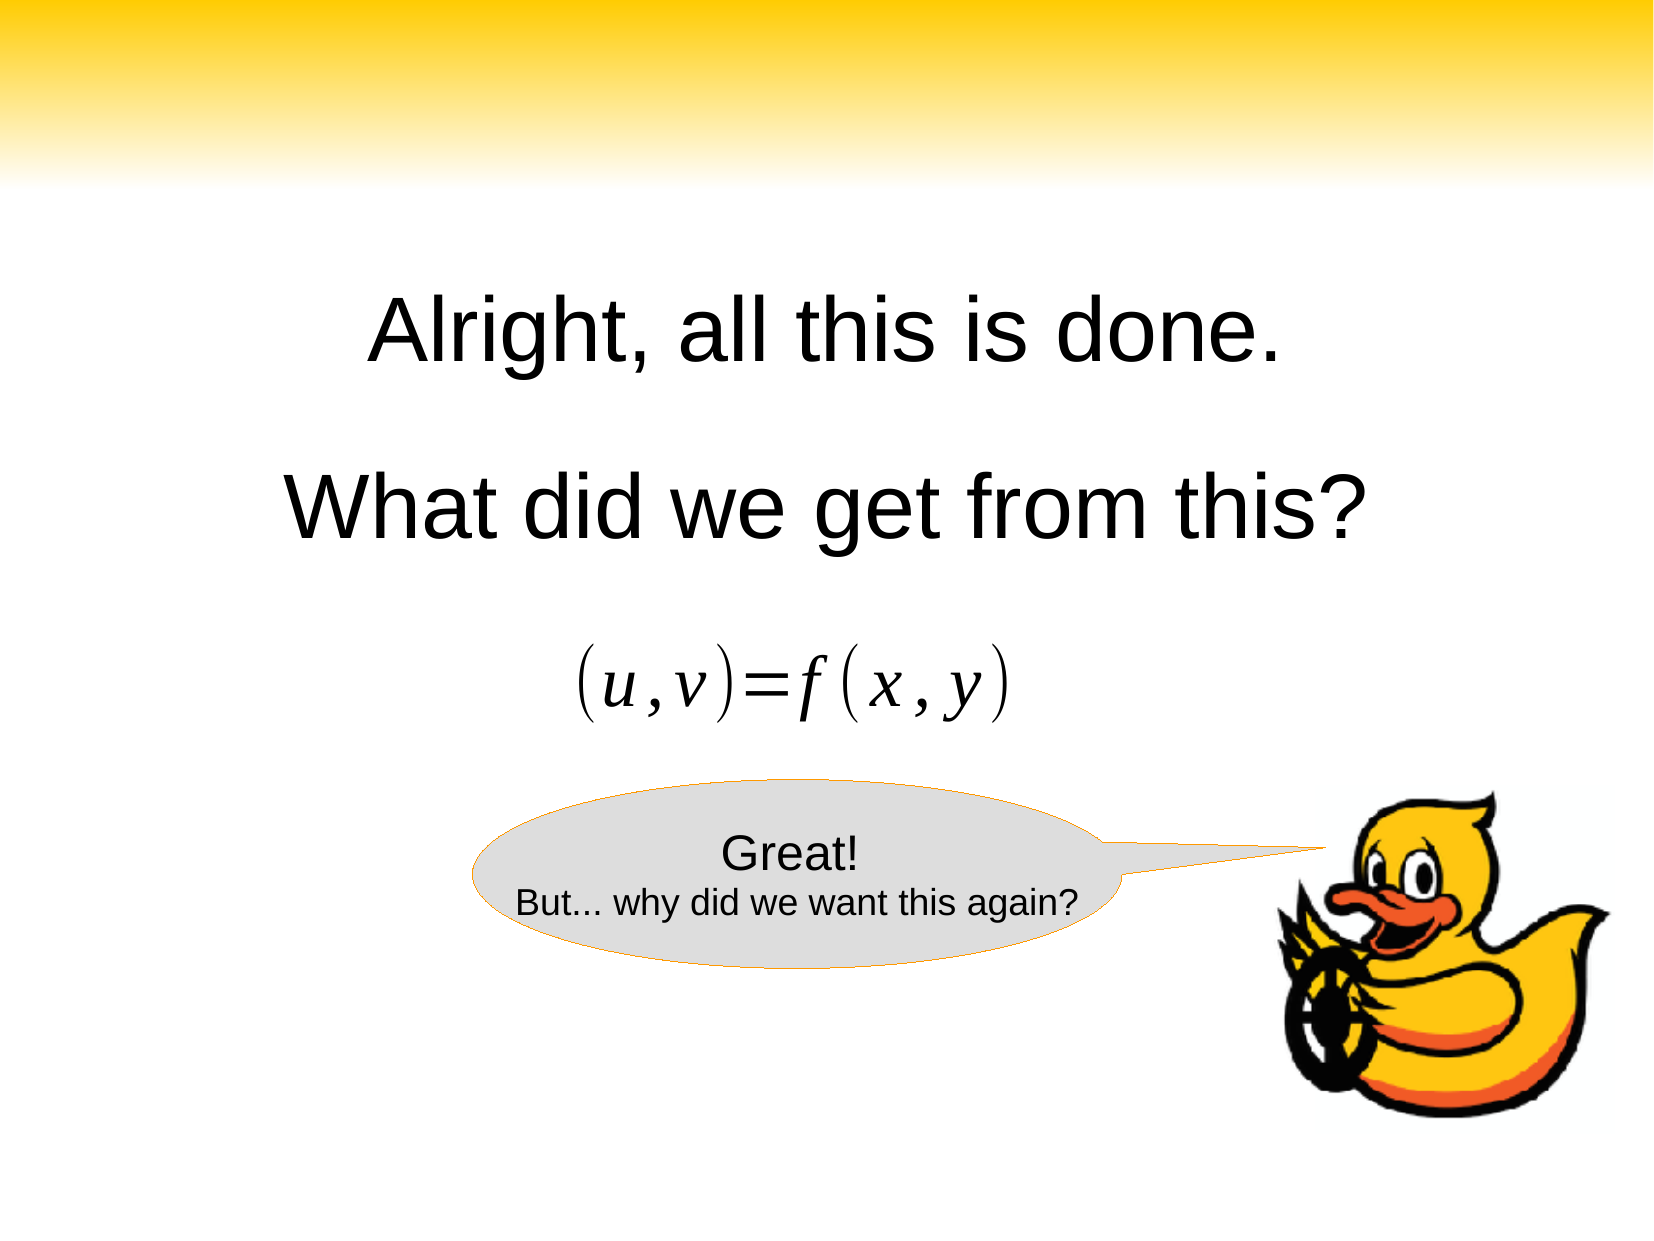

# Alright, all this is done.
What did we get from this?
Great!
But... why did we want this again?